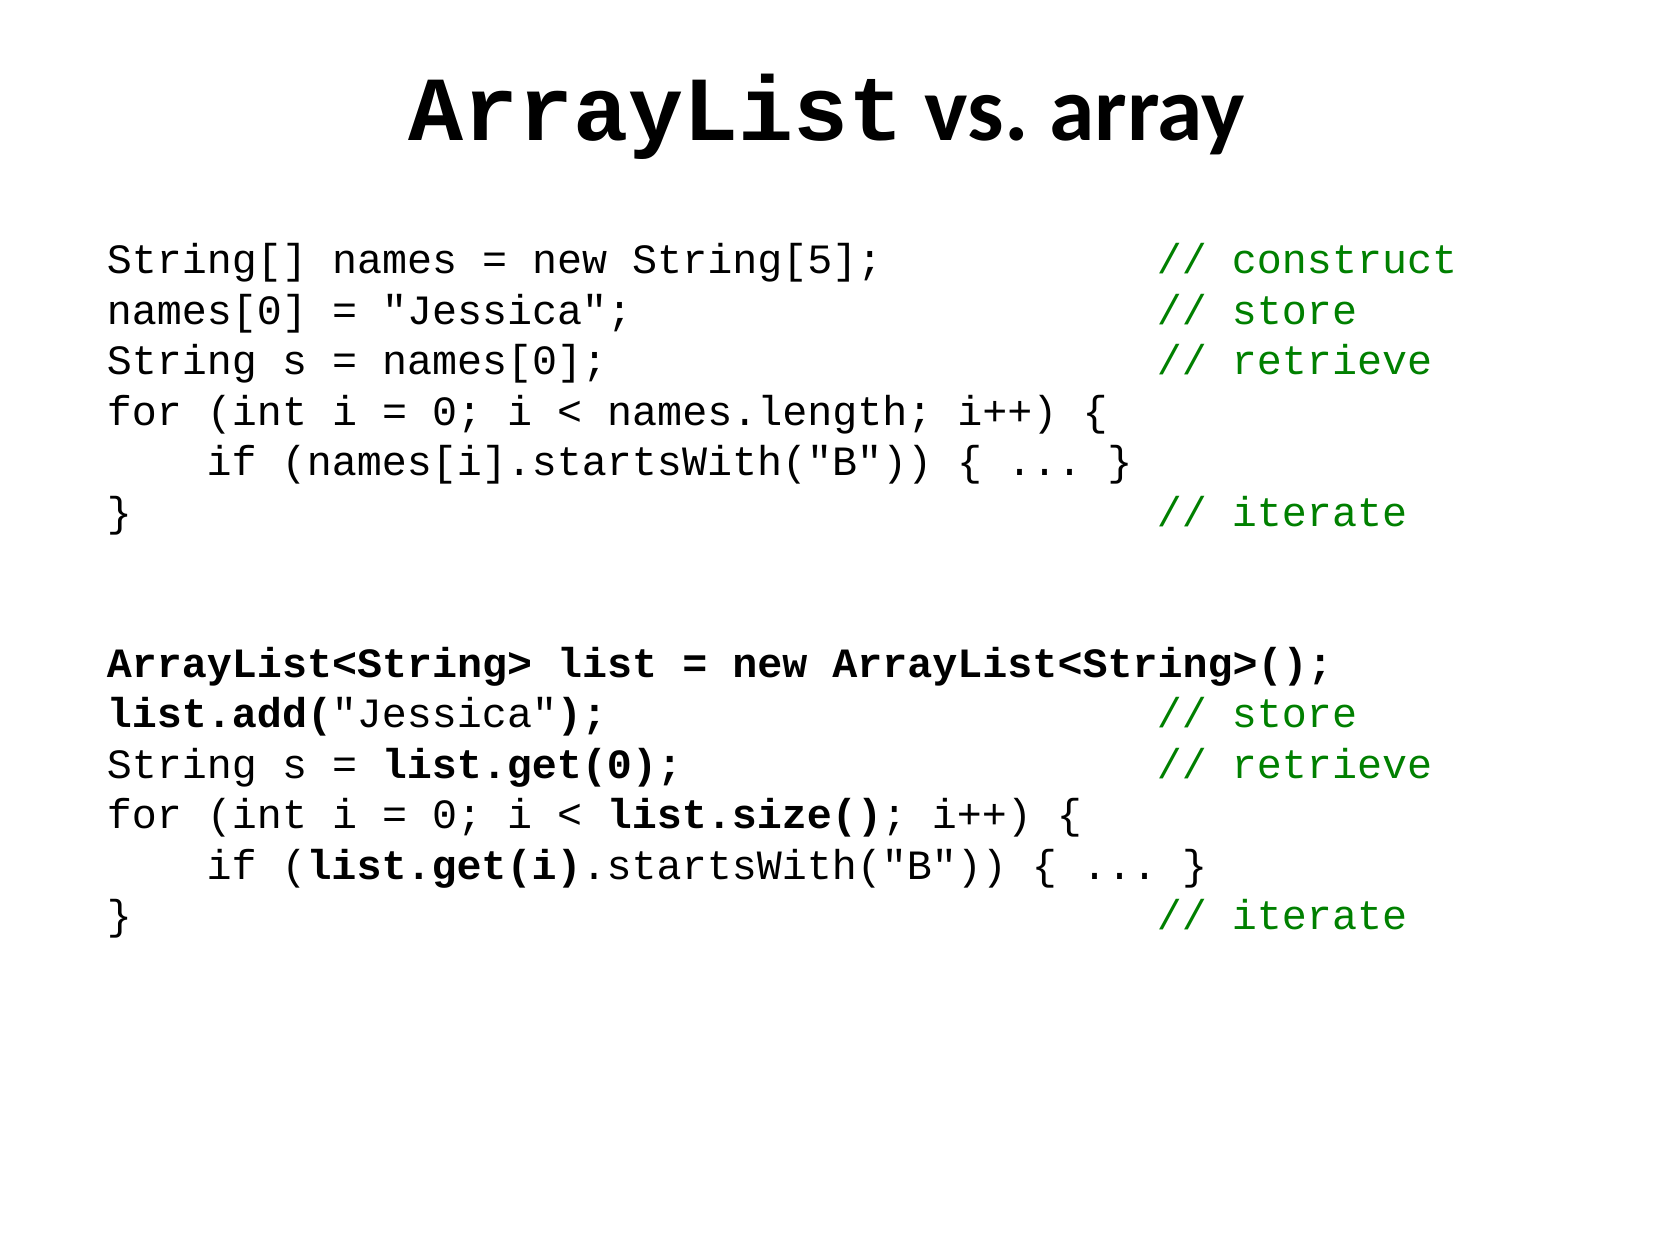

# ArrayList vs. array
String[] names = new String[5]; // construct
names[0] = "Jessica"; // store
String s = names[0]; // retrieve
for (int i = 0; i < names.length; i++) {
 if (names[i].startsWith("B")) { ... }
} // iterate
ArrayList<String> list = new ArrayList<String>();
list.add("Jessica"); // store
String s = list.get(0); // retrieve
for (int i = 0; i < list.size(); i++) {
 if (list.get(i).startsWith("B")) { ... }
} // iterate